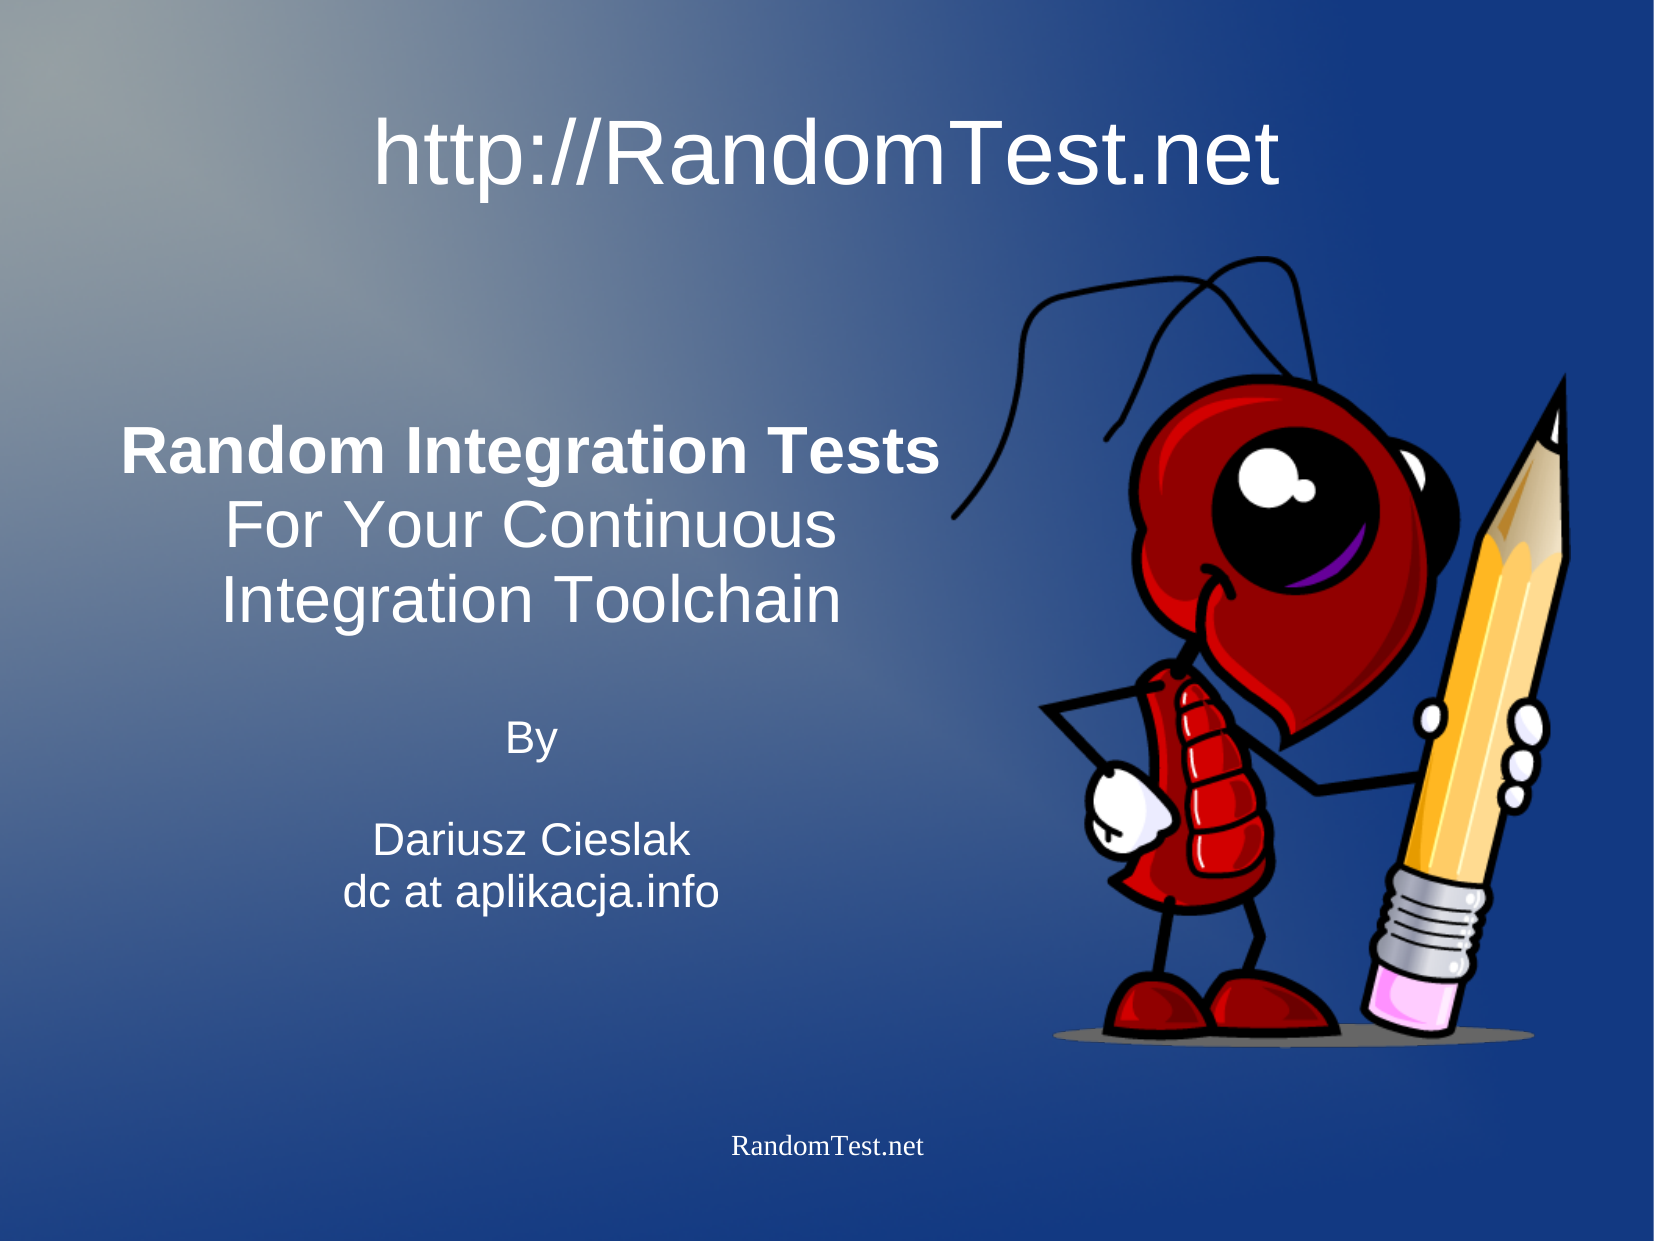

# http://RandomTest.net
Random Integration Tests For Your Continuous Integration Toolchain
By
Dariusz Cieslak
dc at aplikacja.info
RandomTest.net